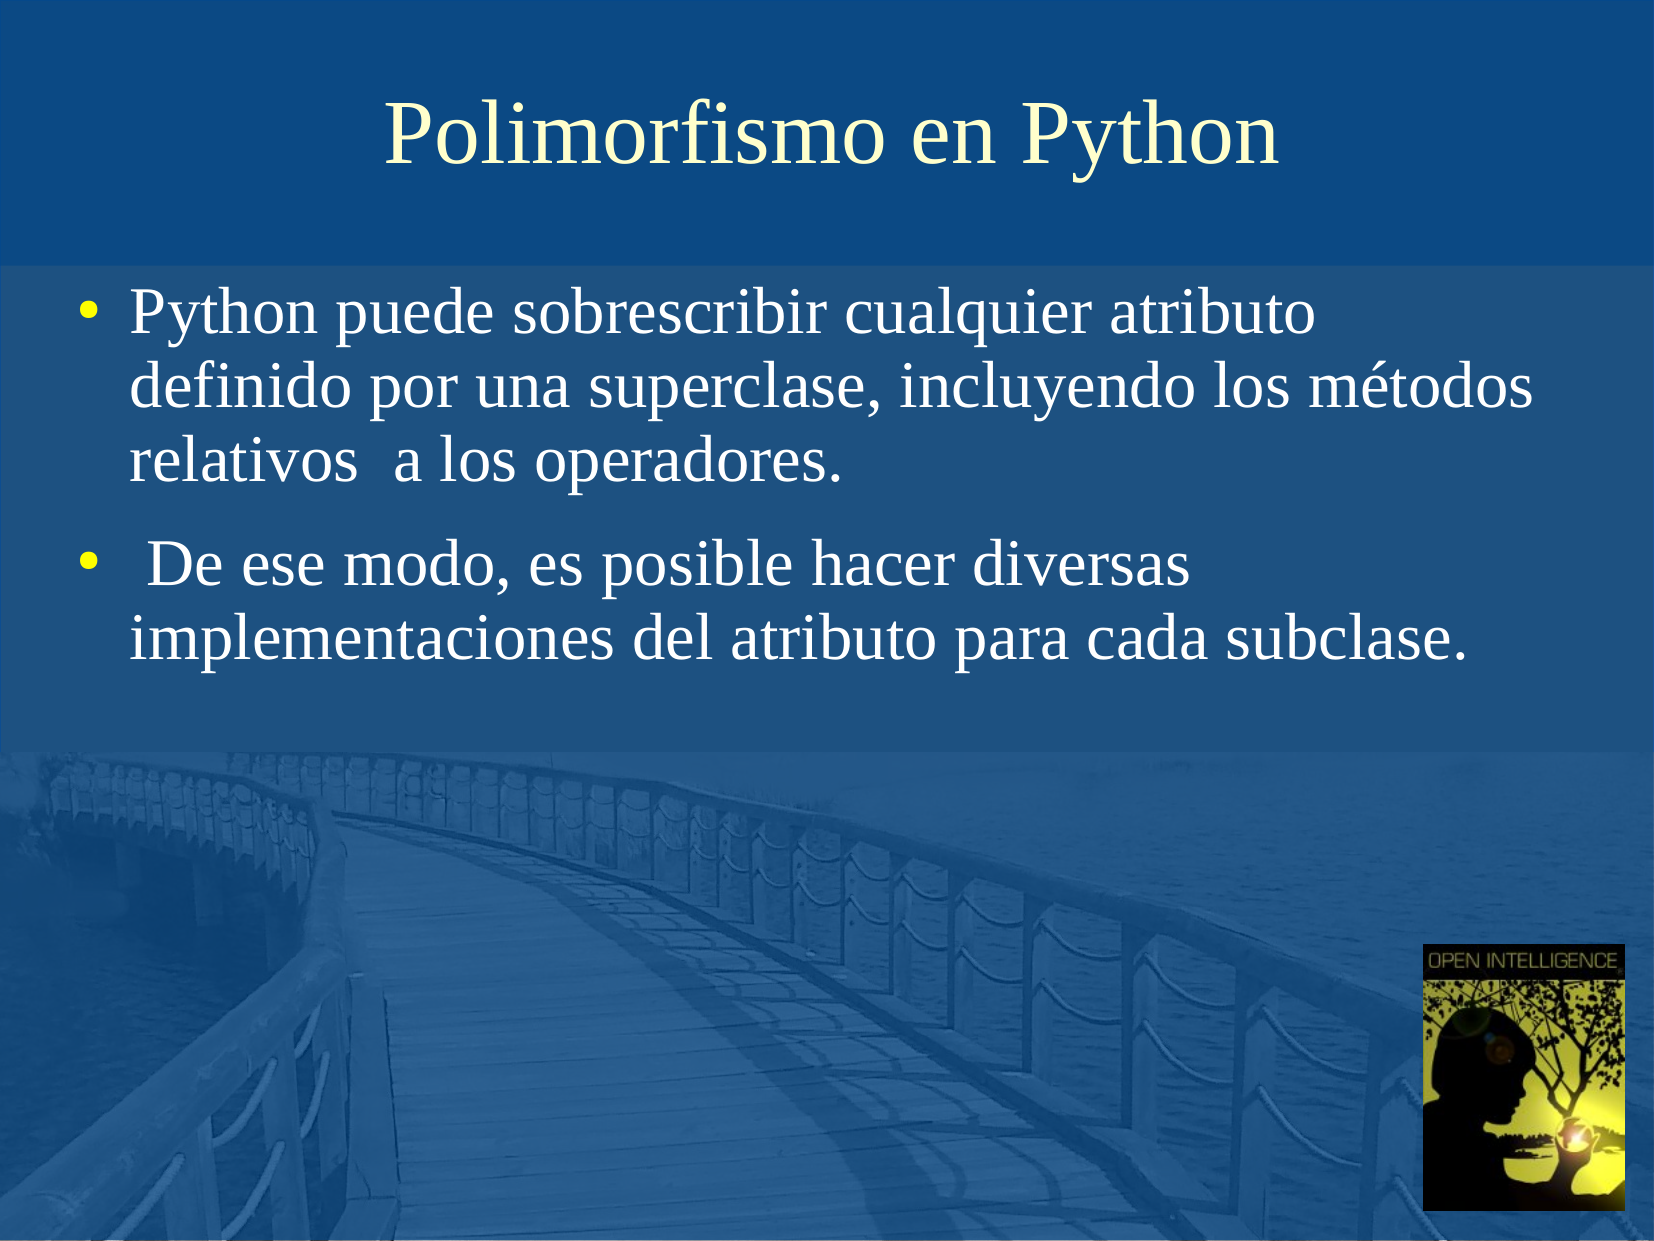

# Polimorfismo en Python
Python puede sobrescribir cualquier atributo definido por una superclase, incluyendo los métodos relativos a los operadores.
 De ese modo, es posible hacer diversas implementaciones del atributo para cada subclase.